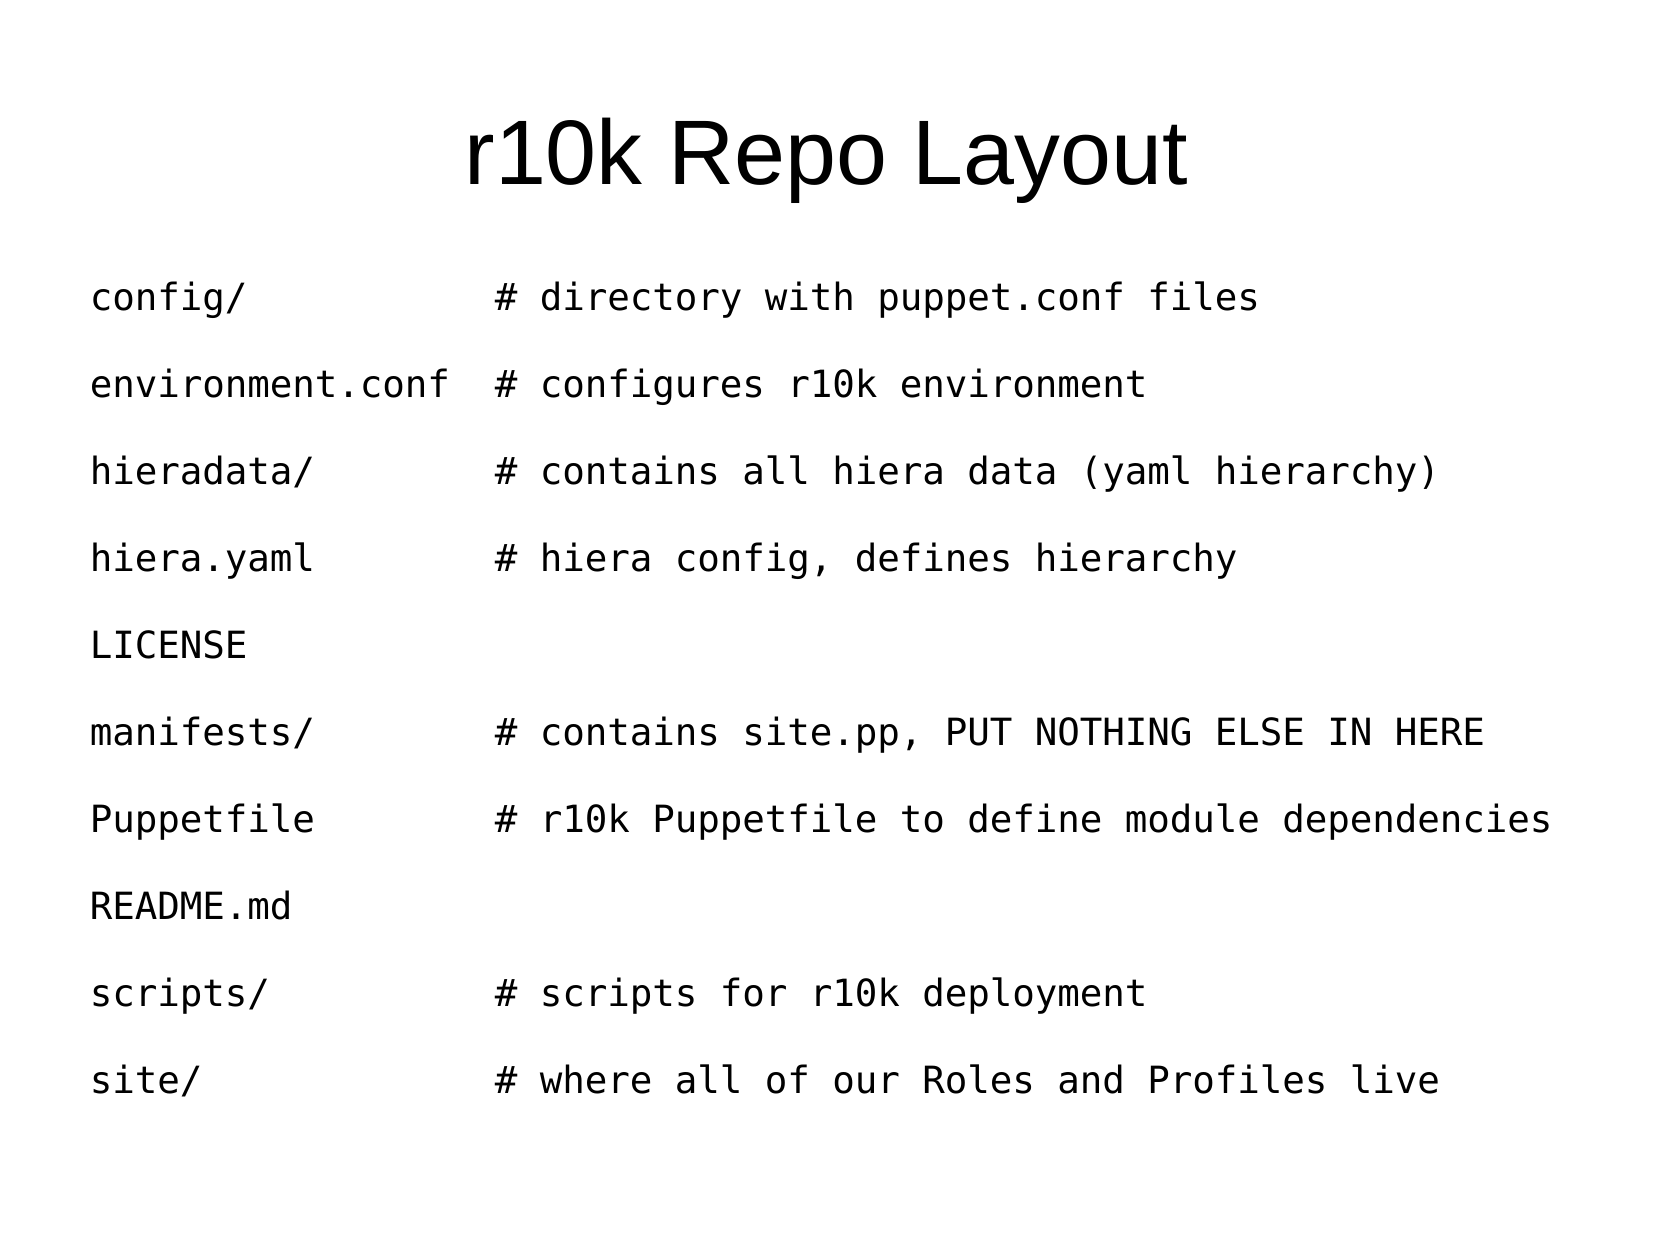

# r10k Repo Layout
config/ # directory with puppet.conf files
environment.conf # configures r10k environment
hieradata/ # contains all hiera data (yaml hierarchy)
hiera.yaml # hiera config, defines hierarchy
LICENSE
manifests/ # contains site.pp, PUT NOTHING ELSE IN HERE
Puppetfile # r10k Puppetfile to define module dependencies
README.md
scripts/ # scripts for r10k deployment
site/ # where all of our Roles and Profiles live